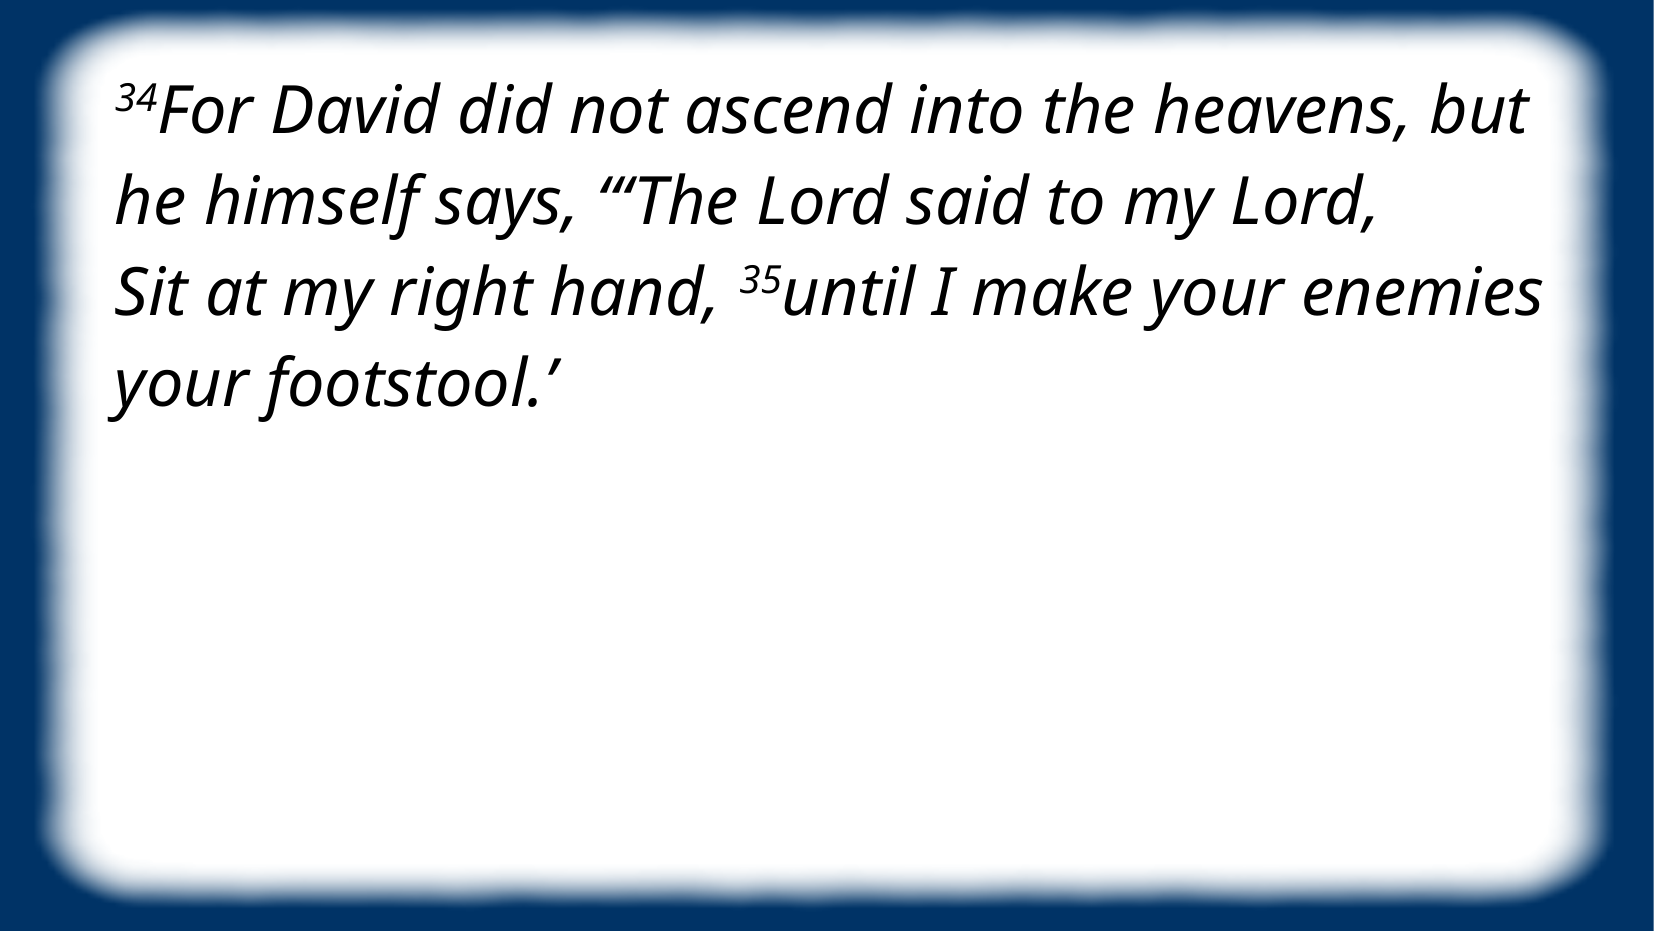

27
34For David did not ascend into the heavens, but he himself says, “‘The Lord said to my Lord,
Sit at my right hand, 35until I make your enemies your footstool.’